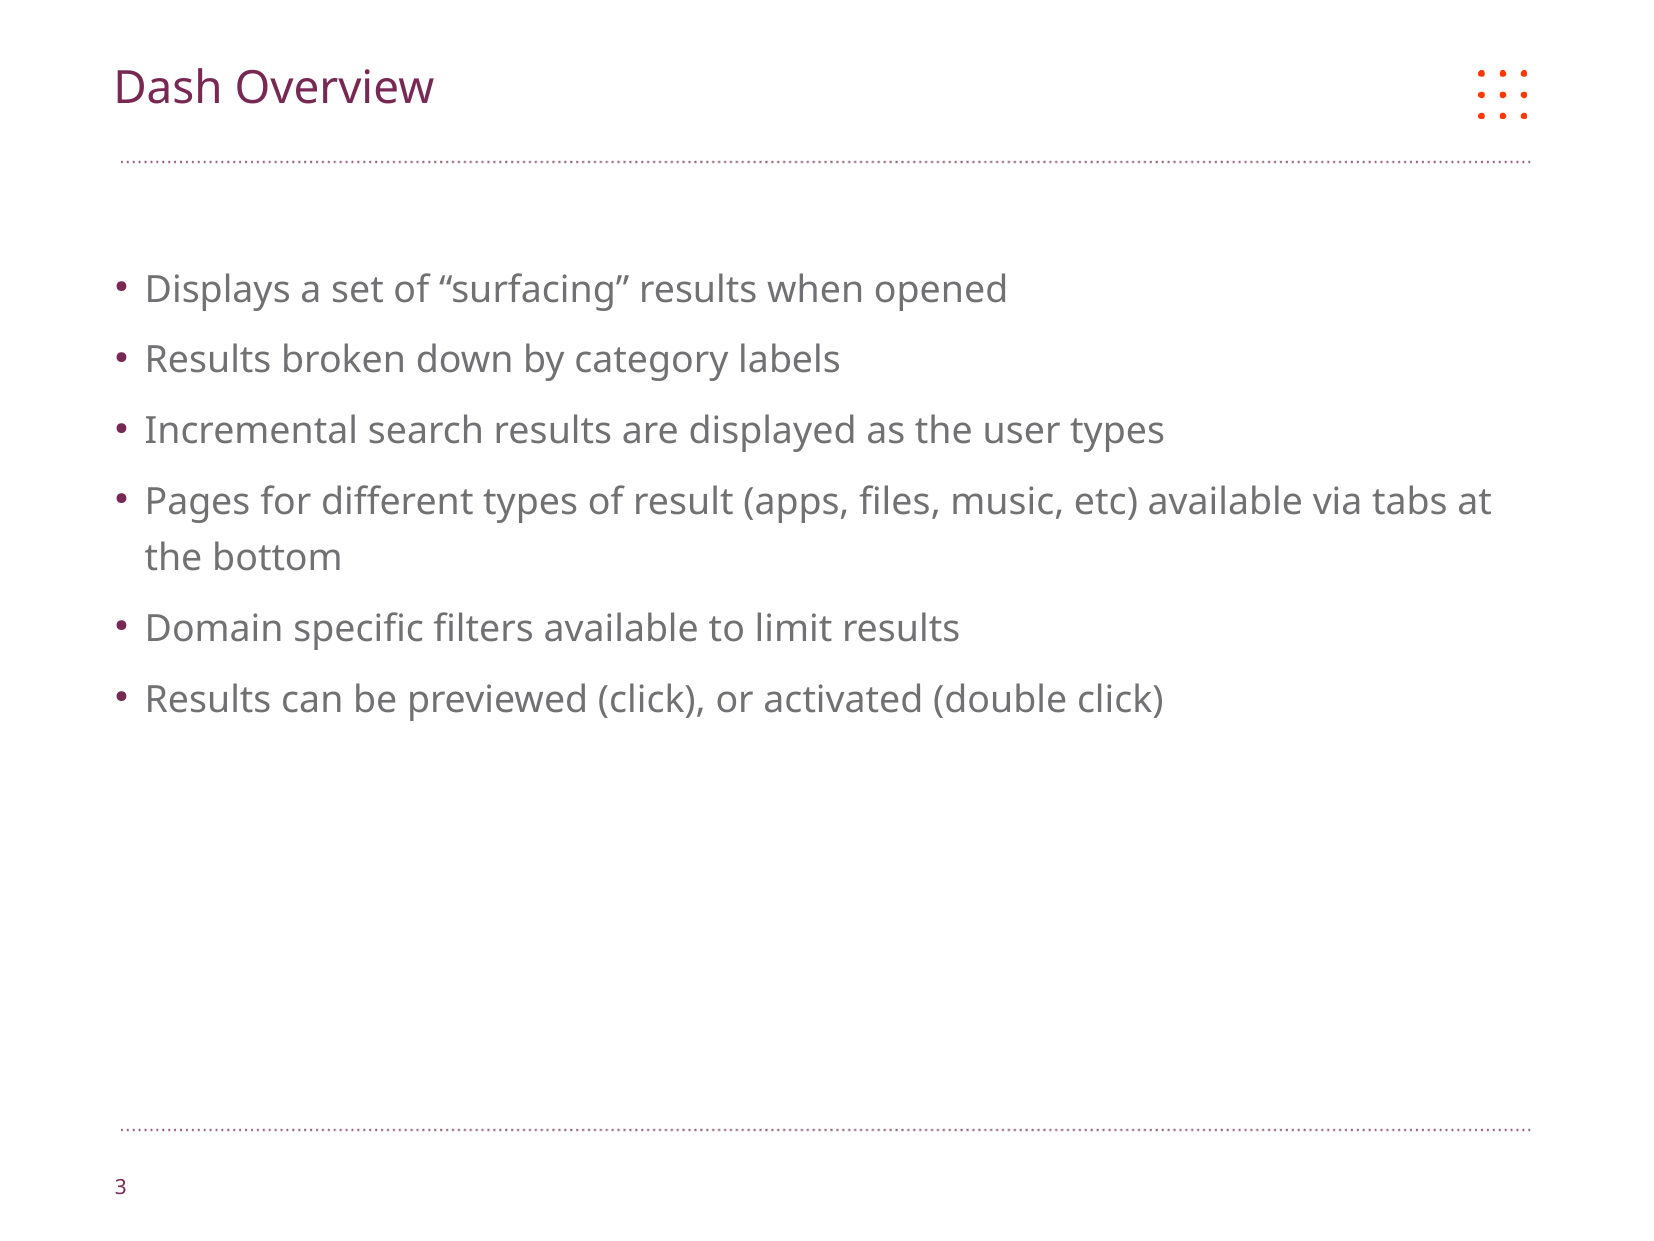

# Dash Overview
Displays a set of “surfacing” results when opened
Results broken down by category labels
Incremental search results are displayed as the user types
Pages for different types of result (apps, files, music, etc) available via tabs at the bottom
Domain specific filters available to limit results
Results can be previewed (click), or activated (double click)